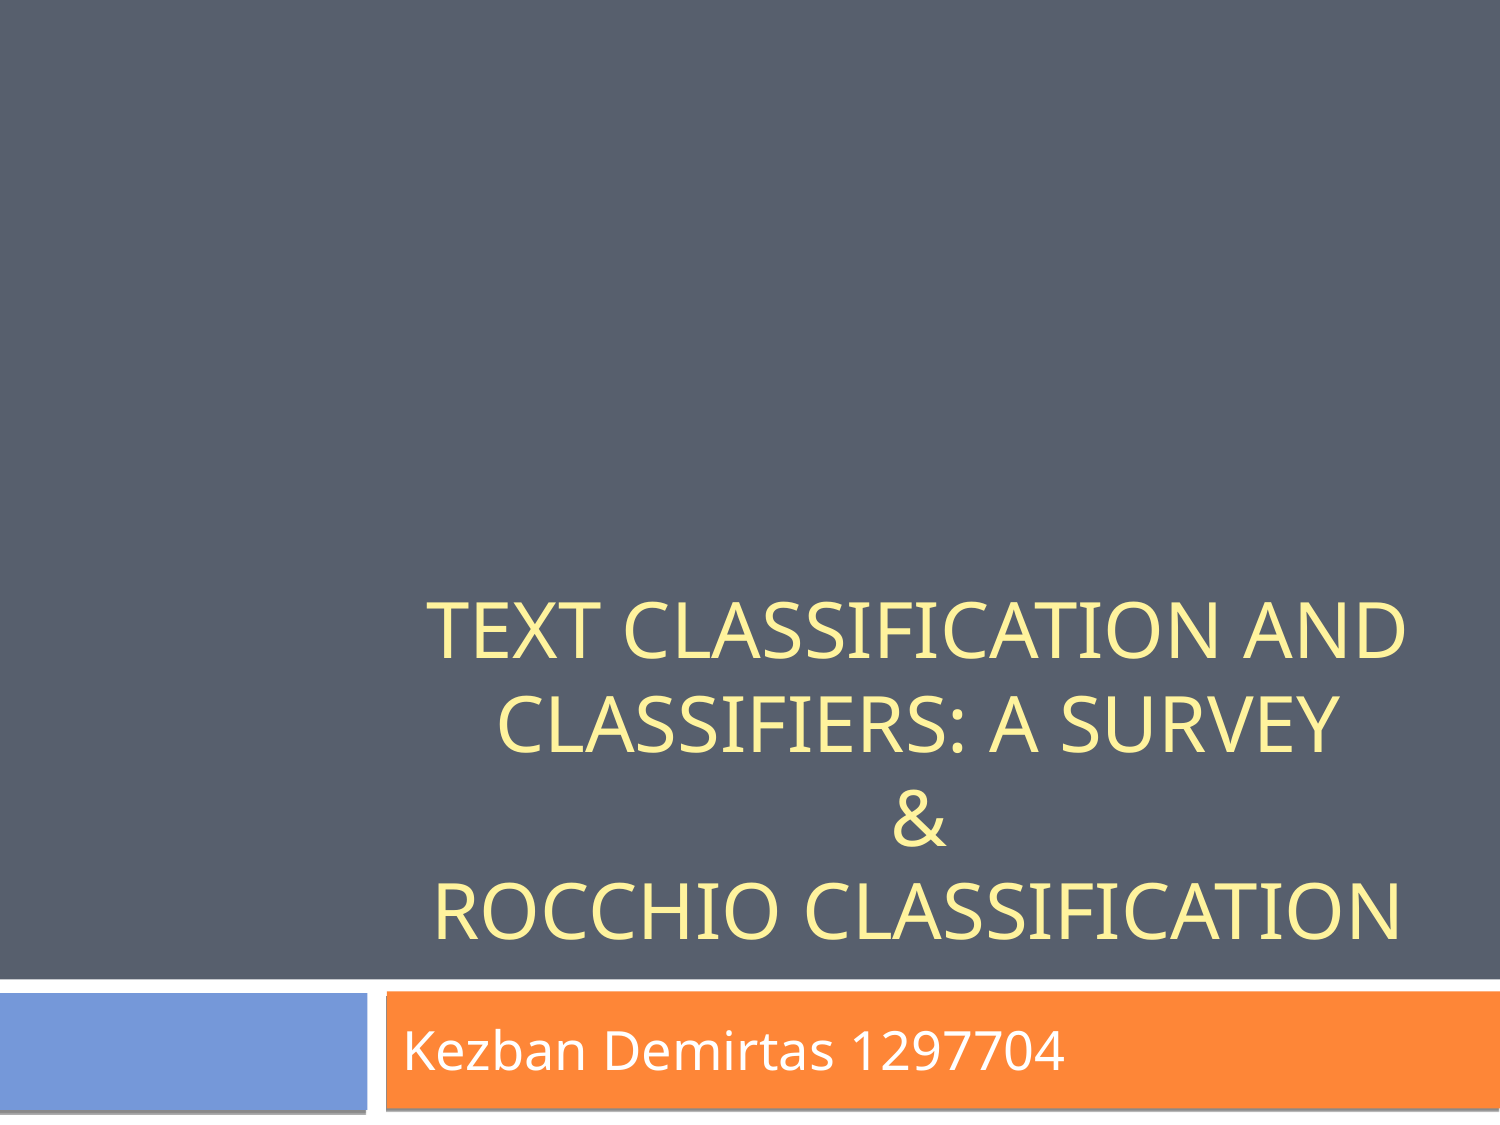

# TEXT CLASSIFICATION AND CLASSIFIERS: A SURVEY & ROCCHIO CLASSIFICATION
Kezban Demirtas 1297704